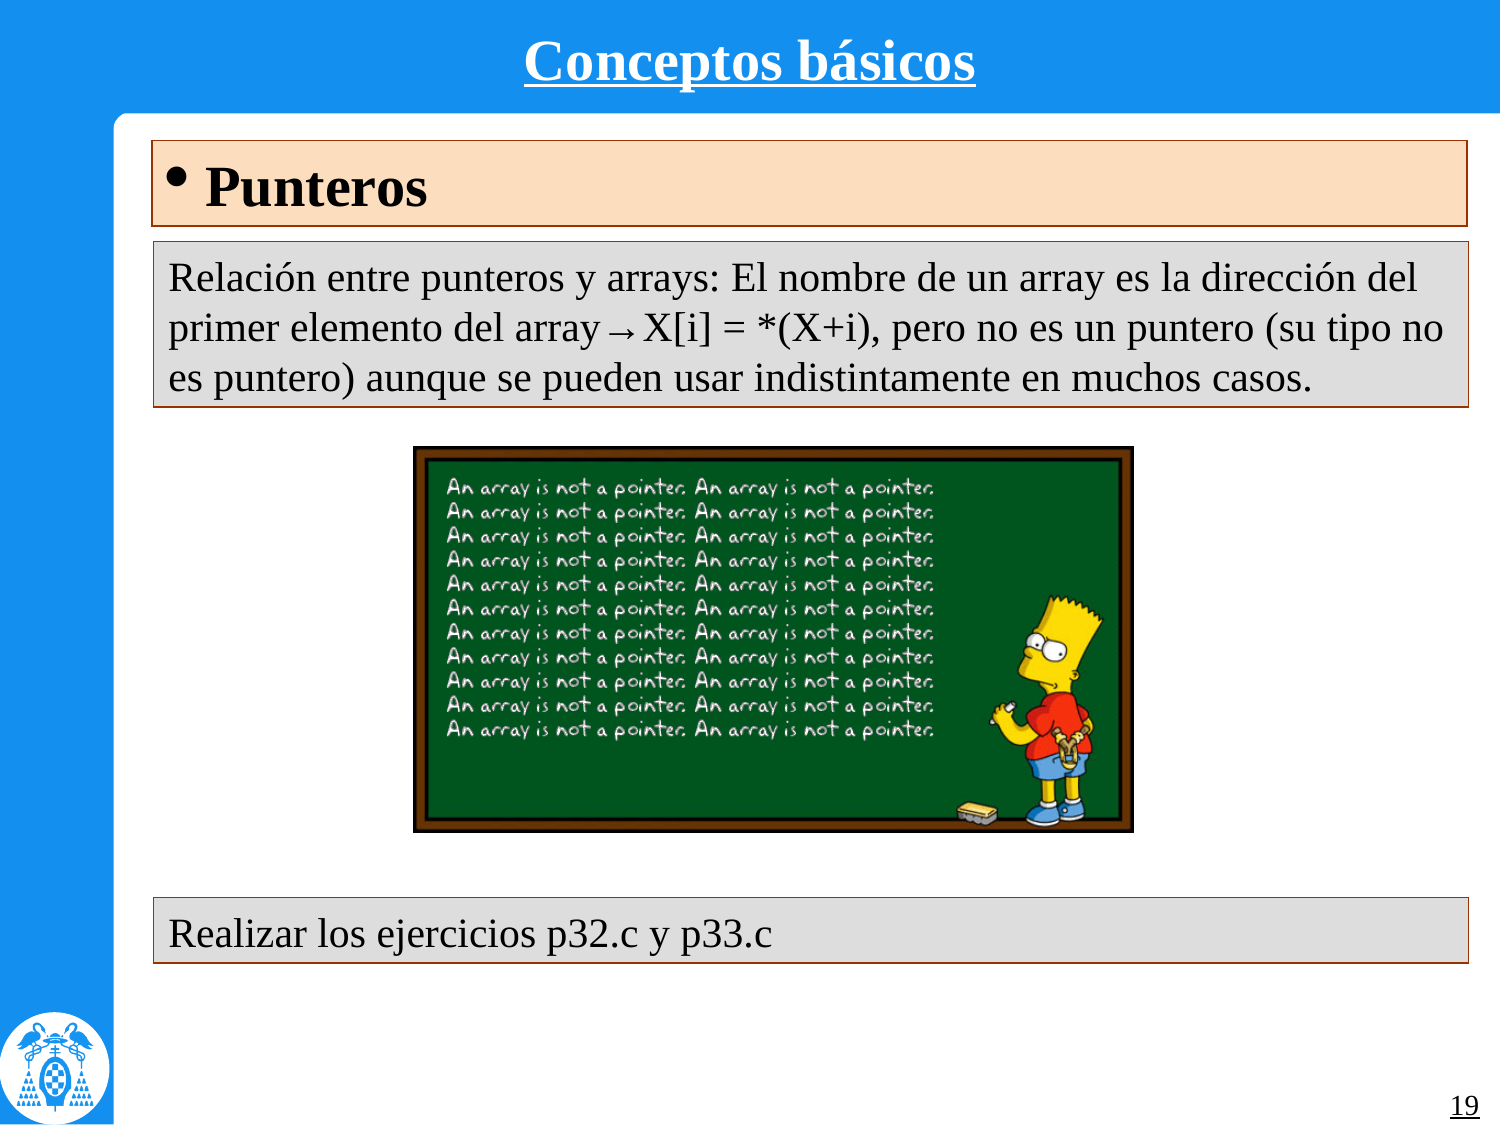

Conceptos básicos
 Punteros
Relación entre punteros y arrays: El nombre de un array es la dirección del primer elemento del array→X[i] = *(X+i), pero no es un puntero (su tipo no es puntero) aunque se pueden usar indistintamente en muchos casos.
Realizar los ejercicios p32.c y p33.c